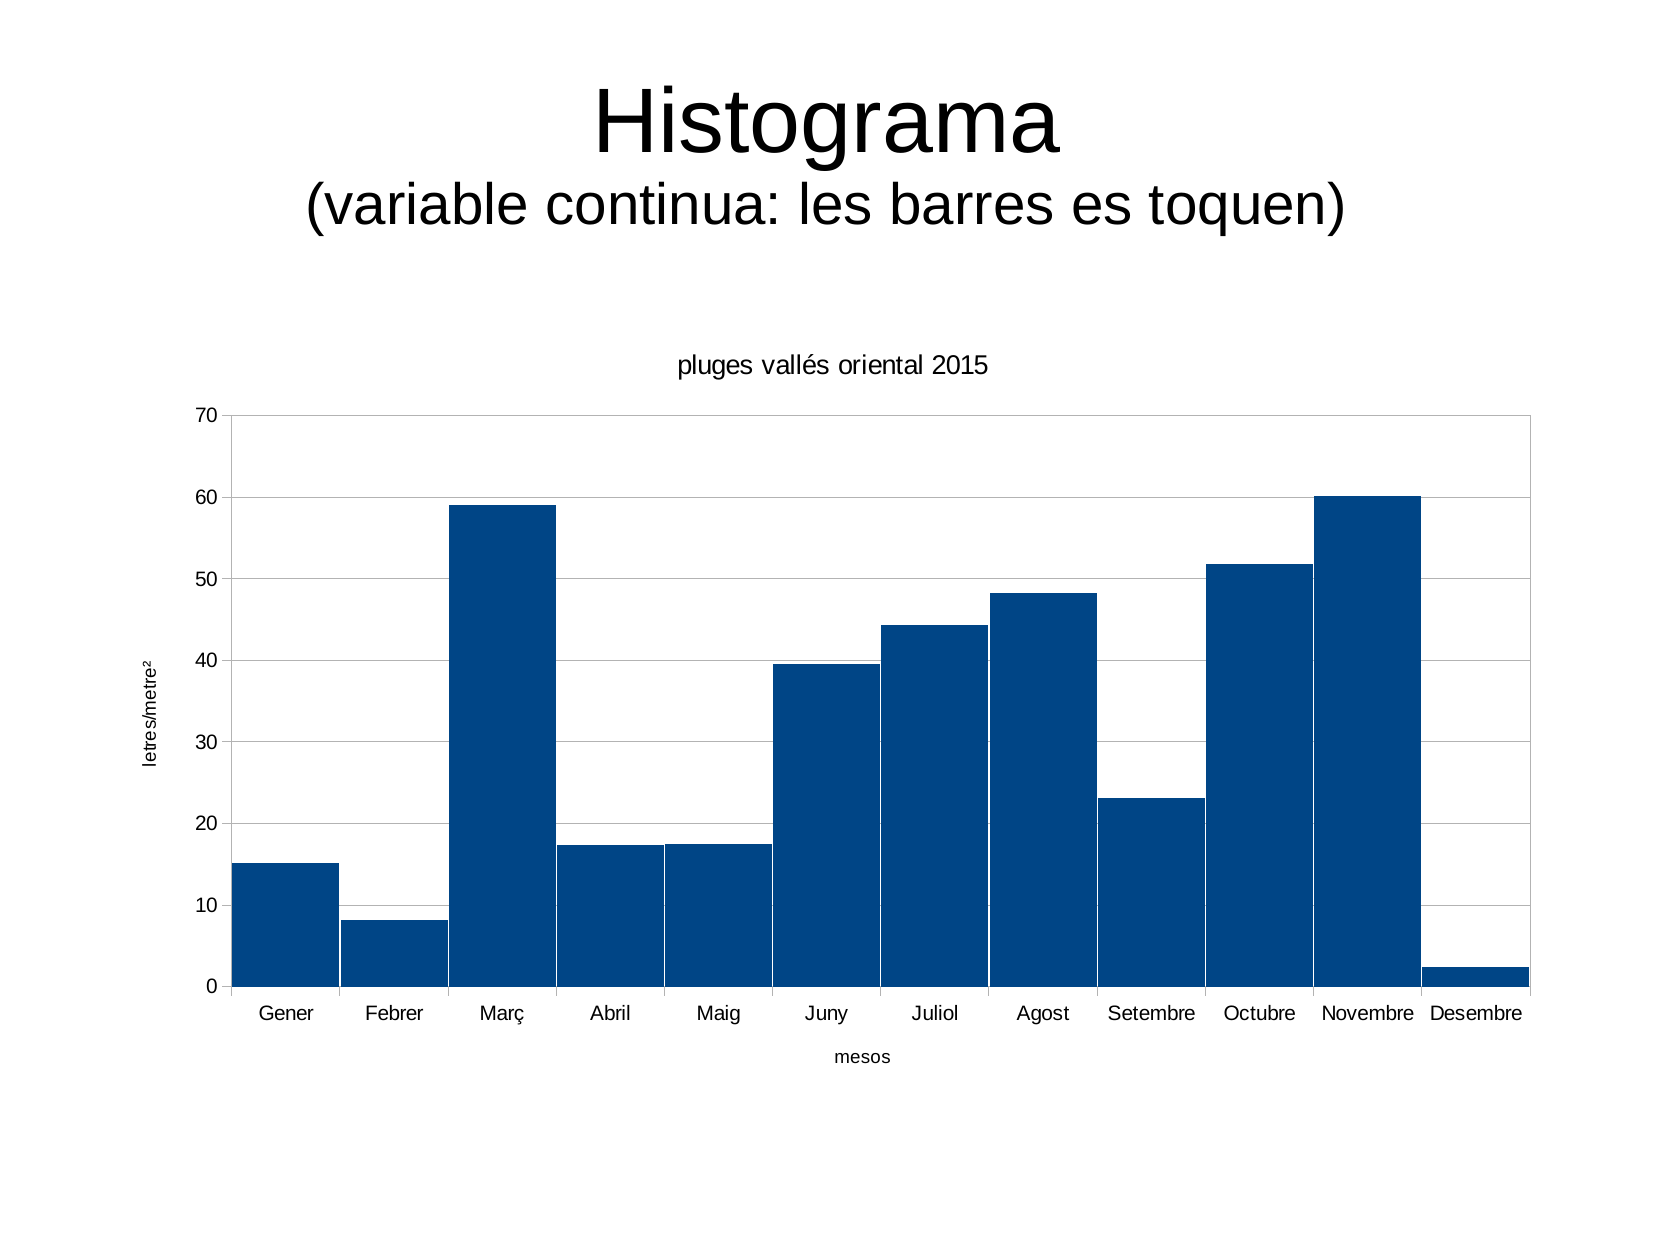

# Histograma (variable continua: les barres es toquen)
### Chart: pluges vallés oriental 2015
| Category | pluges l/m² |
|---|---|
| Gener | 15.2 |
| Febrer | 8.2 |
| Març | 59.1 |
| Abril | 17.3 |
| Maig | 17.5 |
| Juny | 39.6 |
| Juliol | 44.3 |
| Agost | 48.3 |
| Setembre | 23.1 |
| Octubre | 51.8 |
| Novembre | 60.2 |
| Desembre | 2.4 |